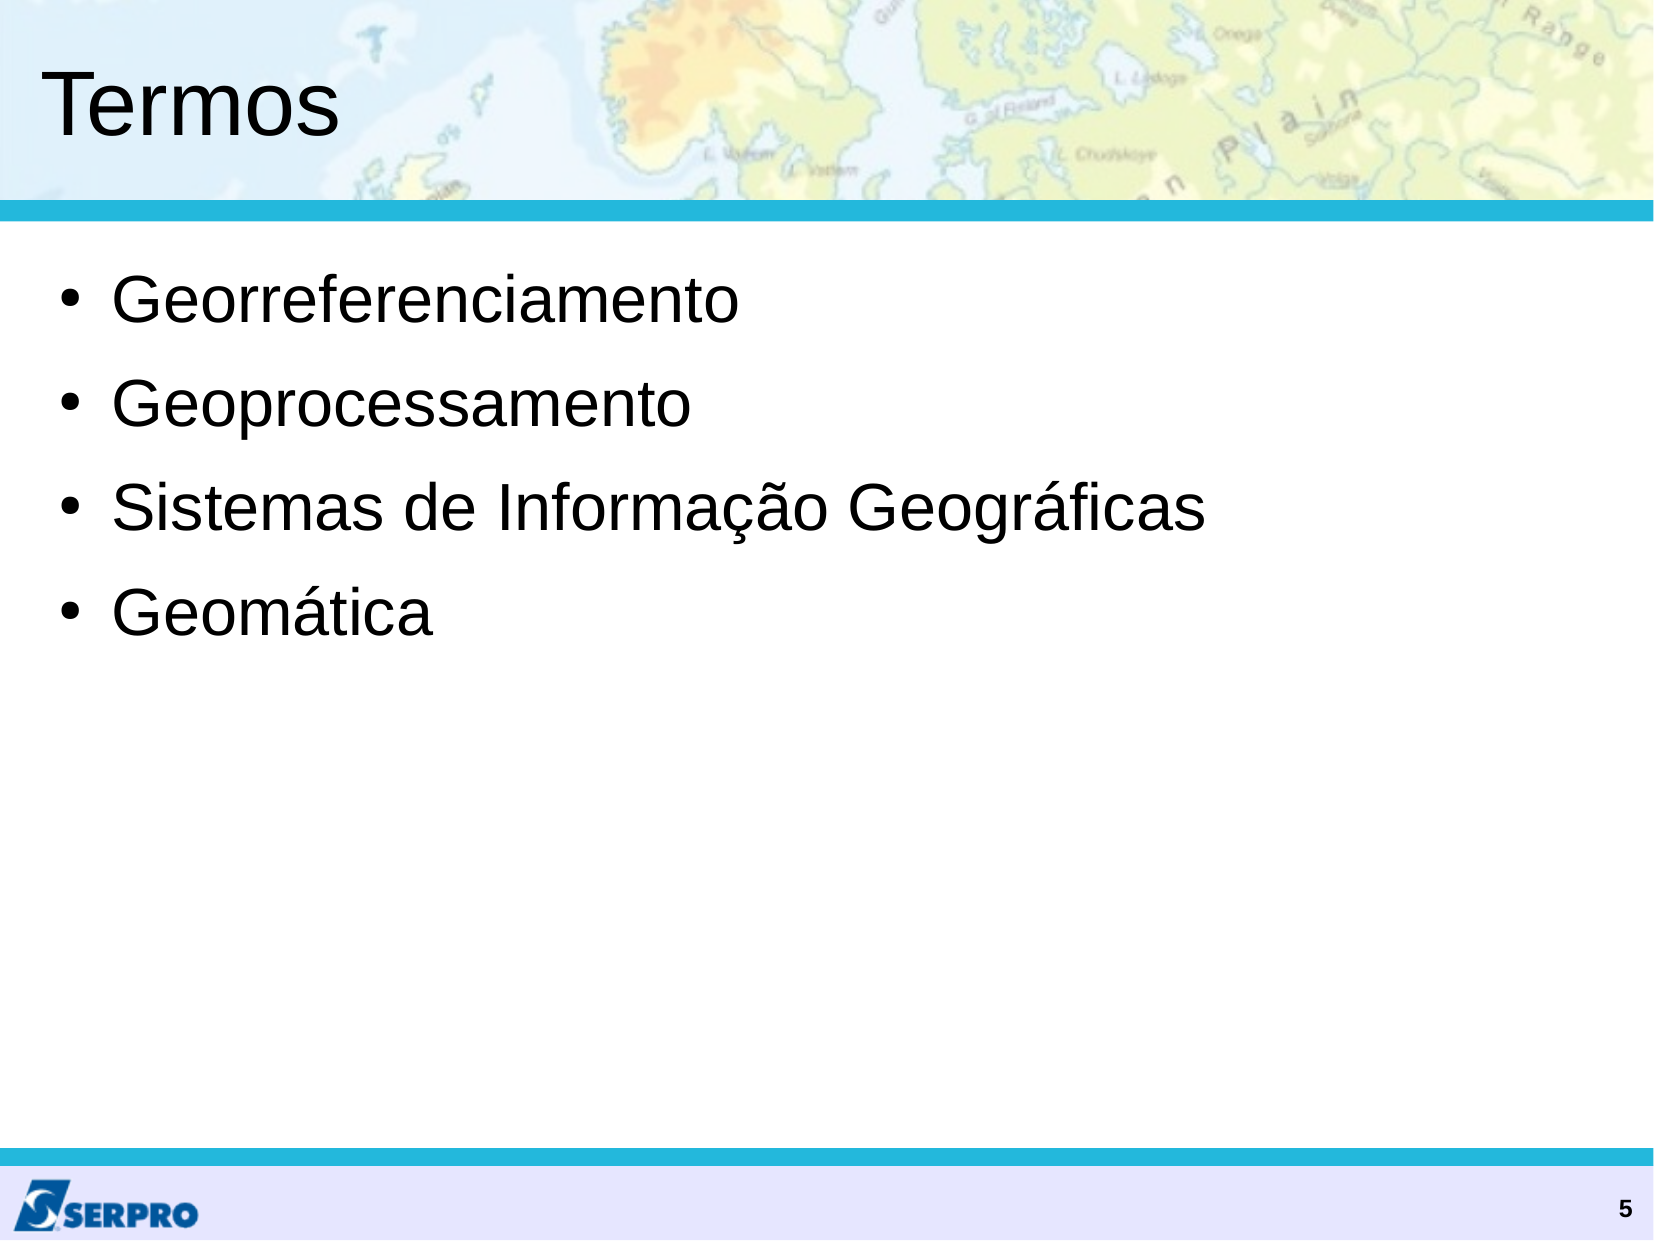

# Termos
Georreferenciamento
Geoprocessamento
Sistemas de Informação Geográficas
Geomática
5